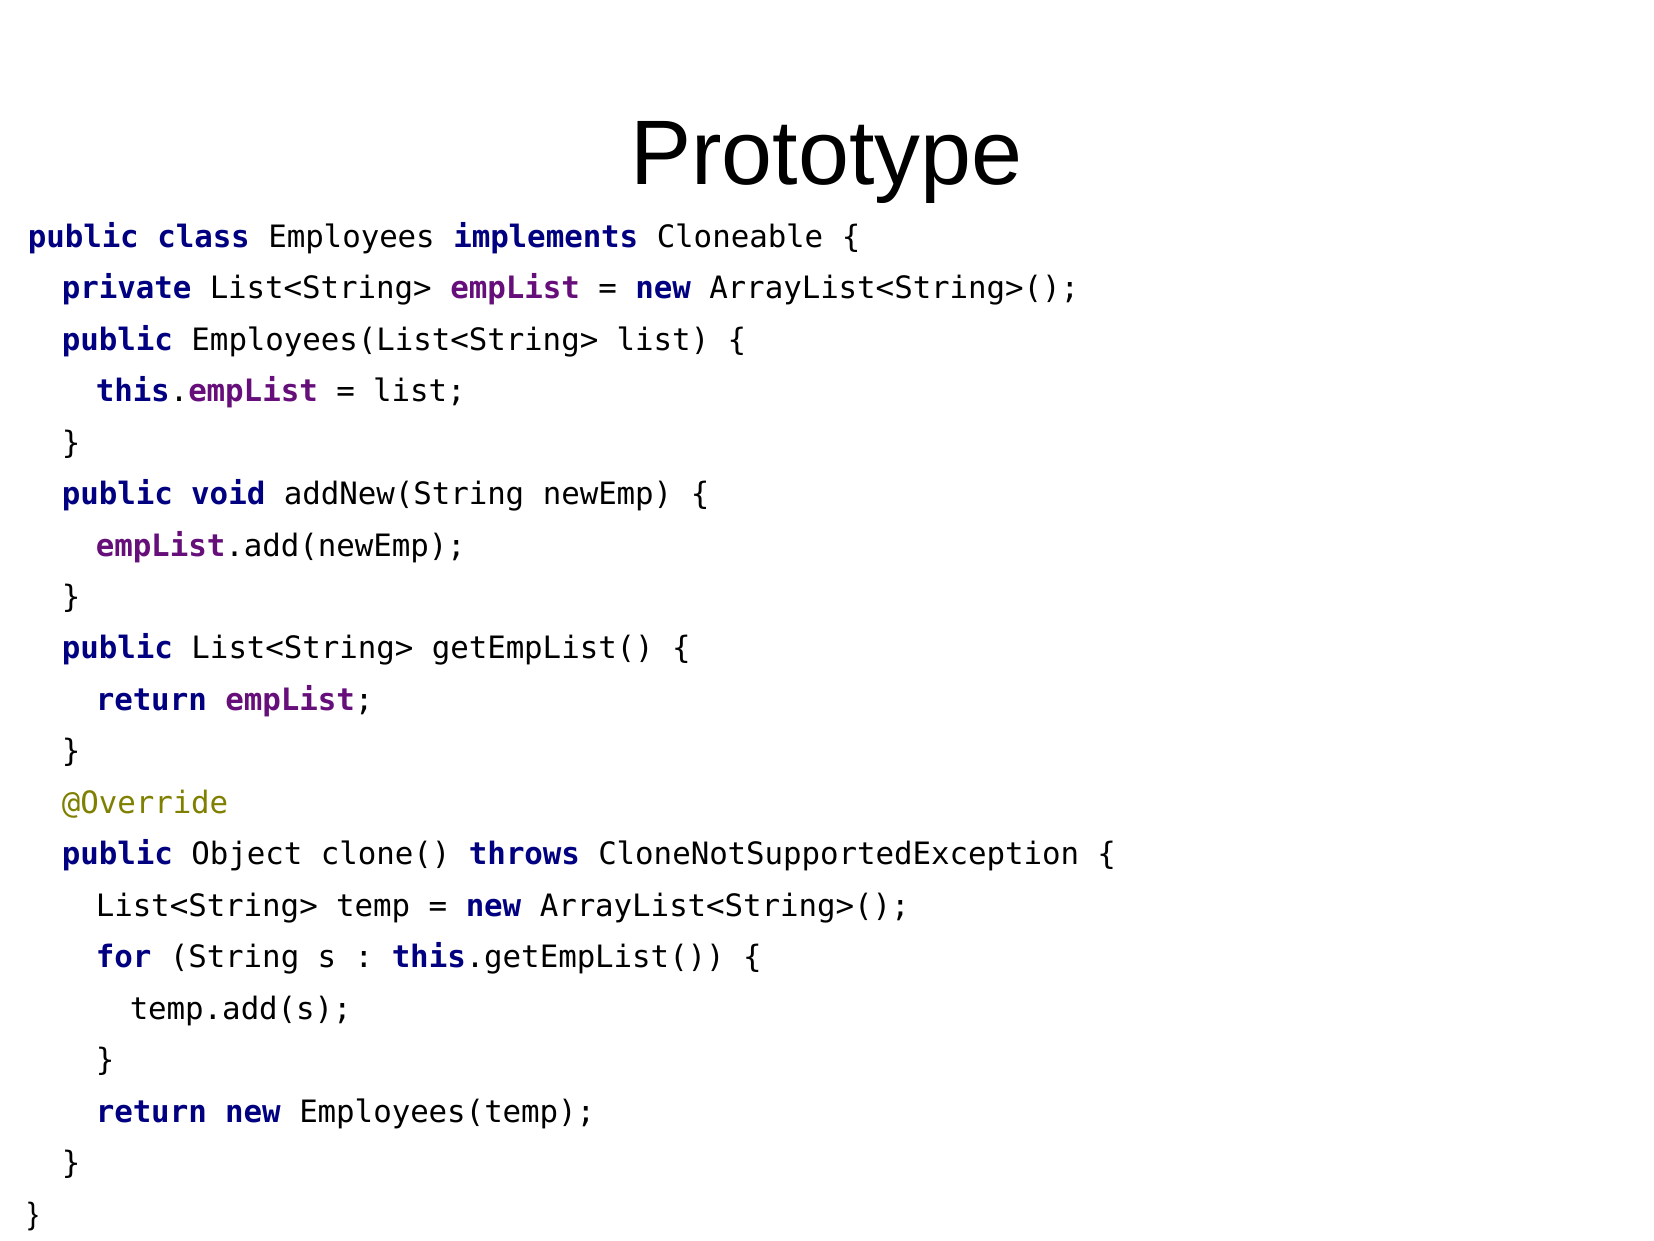

# Prototype
public class Employees implements Cloneable {
 private List<String> empList = new ArrayList<String>();
 public Employees(List<String> list) {
 this.empList = list;
 }
 public void addNew(String newEmp) {
 empList.add(newEmp);
 }
 public List<String> getEmpList() {
 return empList;
 }
 @Override
 public Object clone() throws CloneNotSupportedException {
 List<String> temp = new ArrayList<String>();
 for (String s : this.getEmpList()) {
 temp.add(s);
 }
 return new Employees(temp);
 }
}